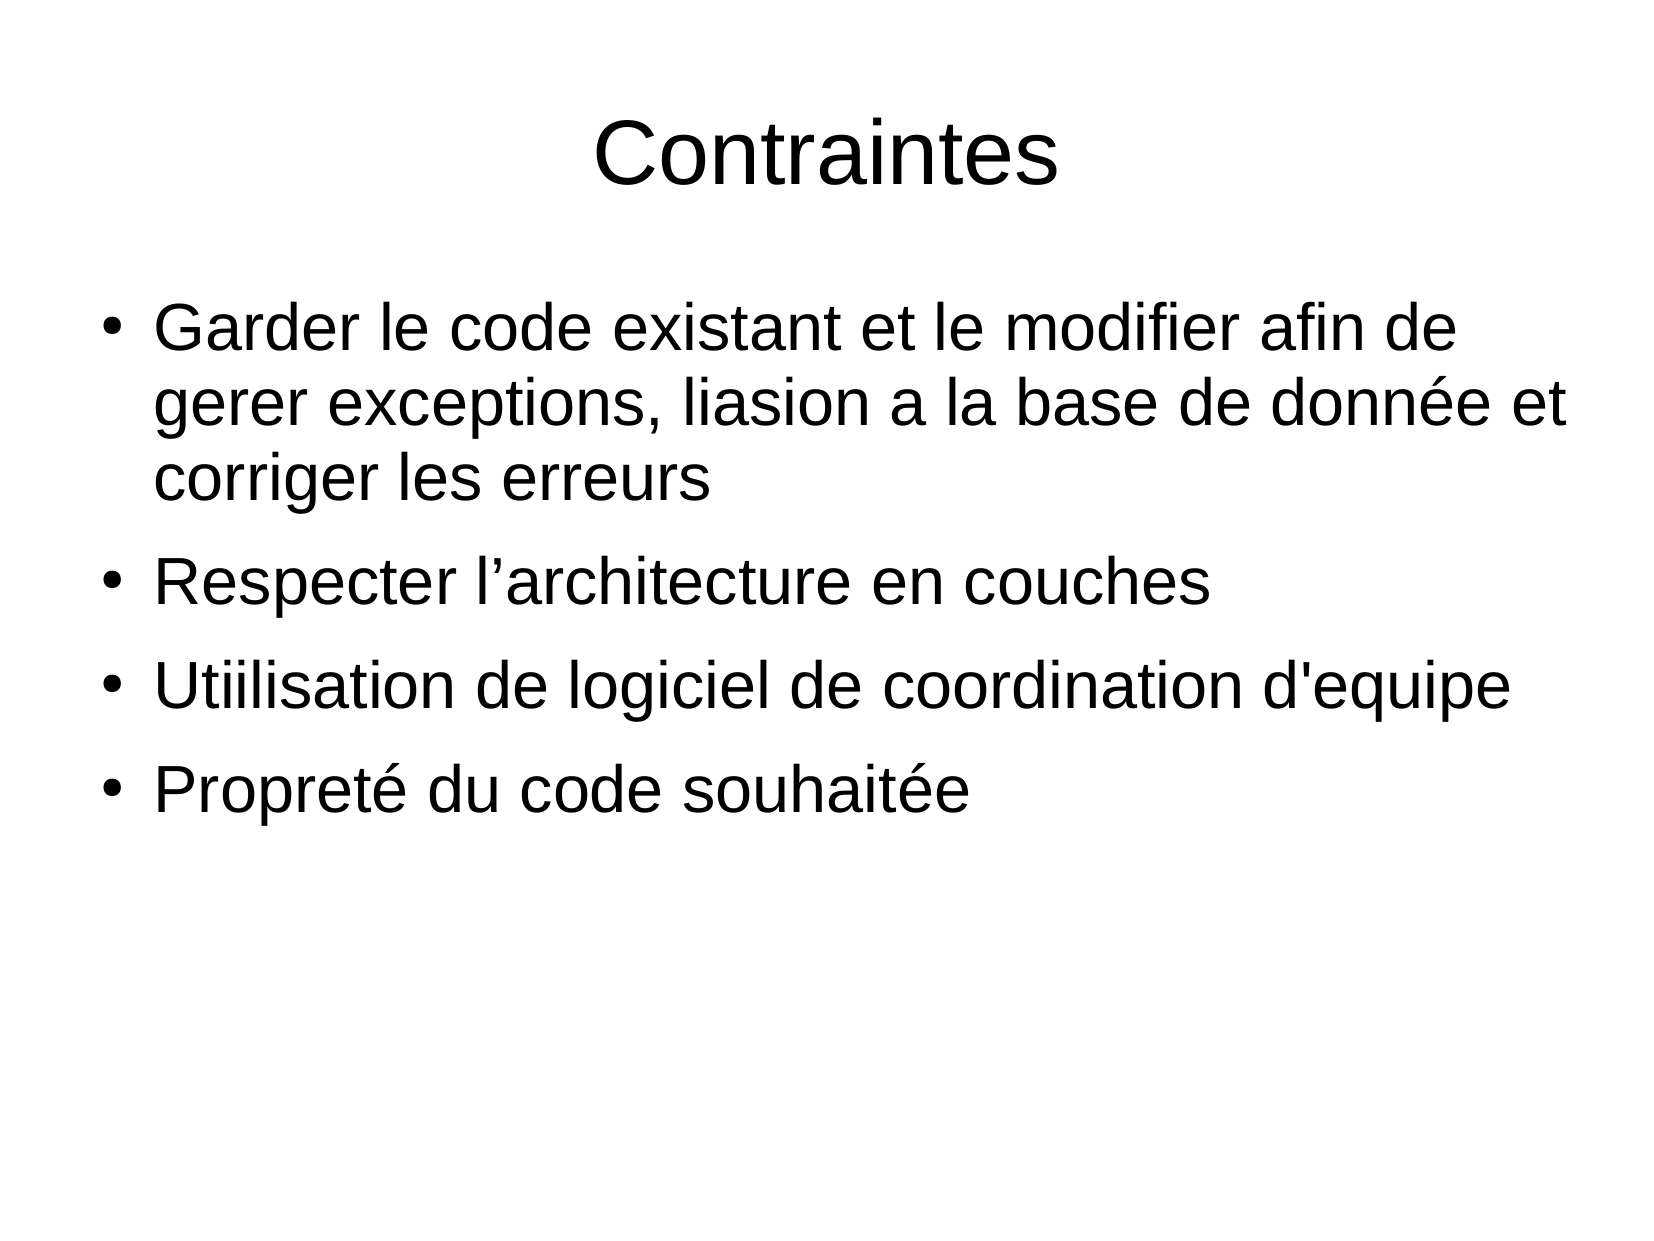

# Contraintes
Garder le code existant et le modifier afin de gerer exceptions, liasion a la base de donnée et corriger les erreurs
Respecter l’architecture en couches
Utiilisation de logiciel de coordination d'equipe
Propreté du code souhaitée